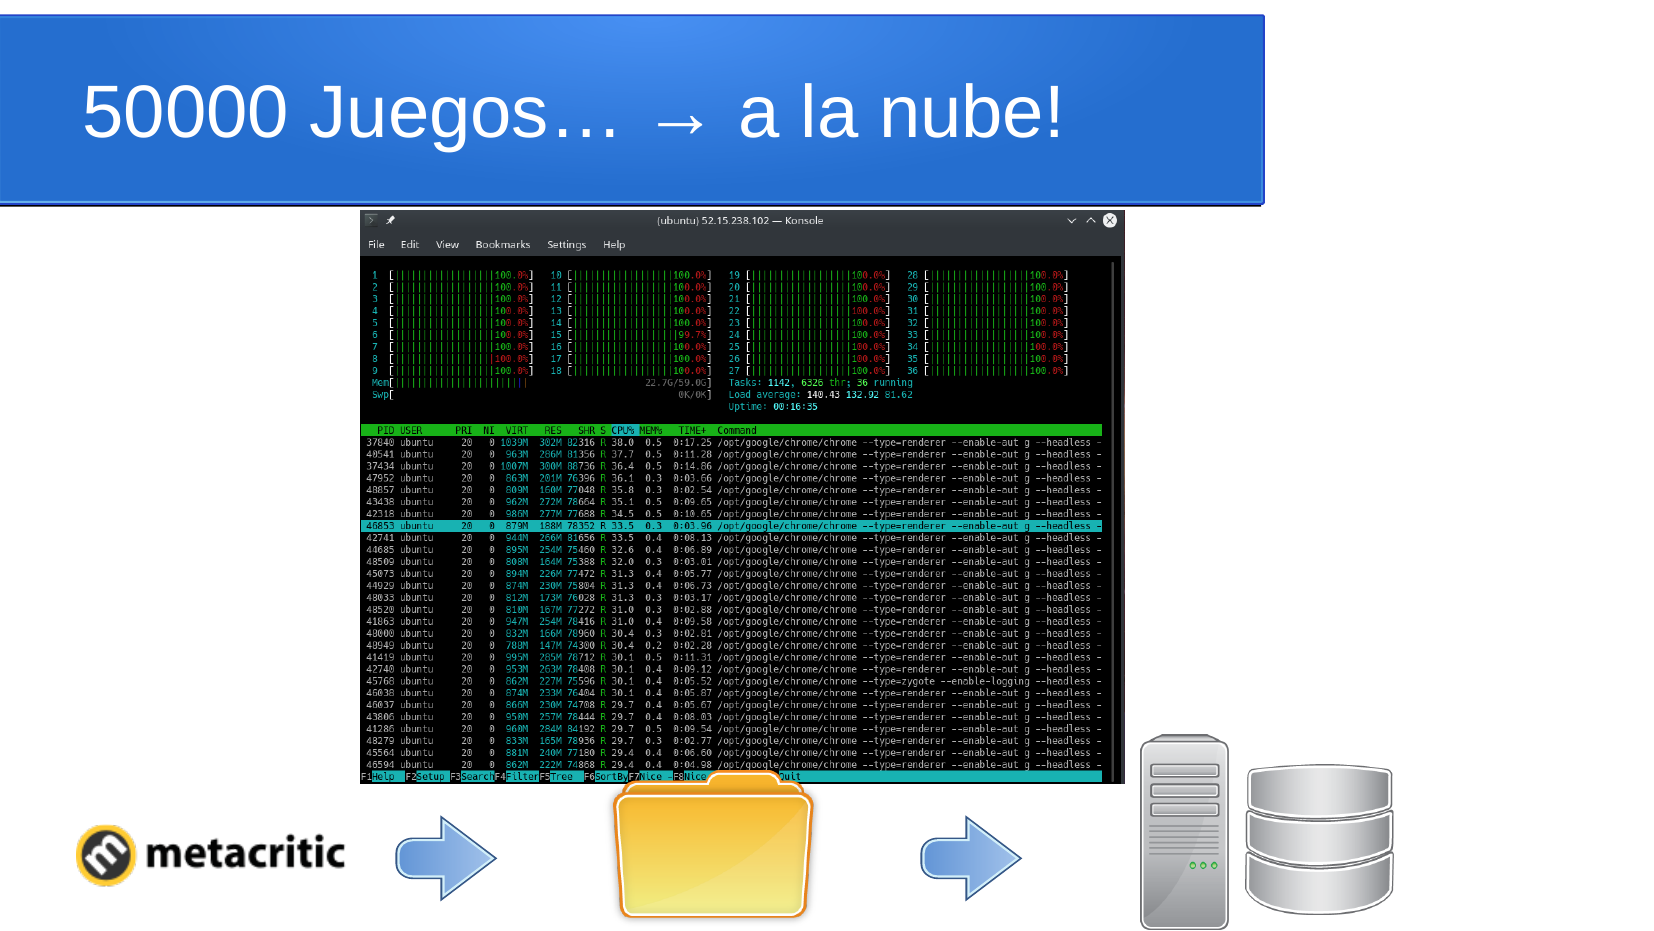

# 50000 Juegos… → a la nube!